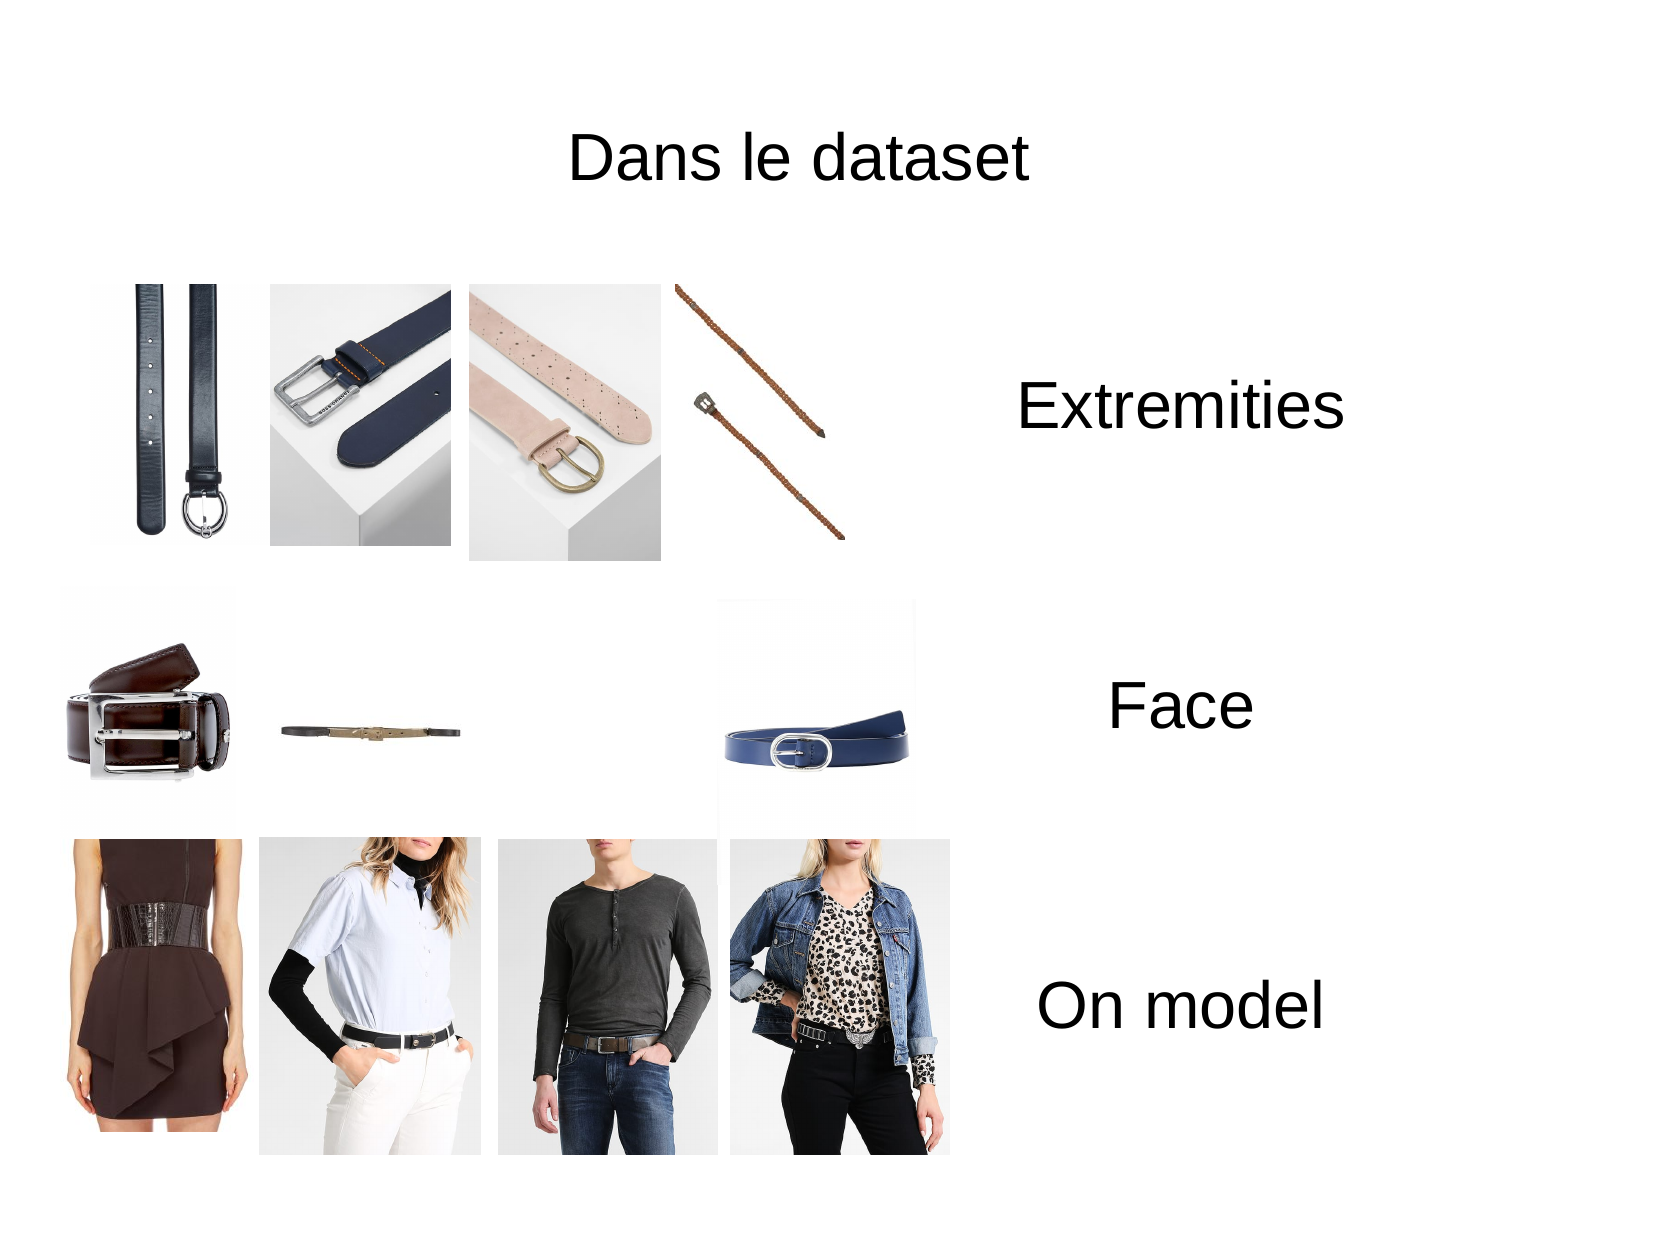

Dans le dataset
# Extremities
Face
On model